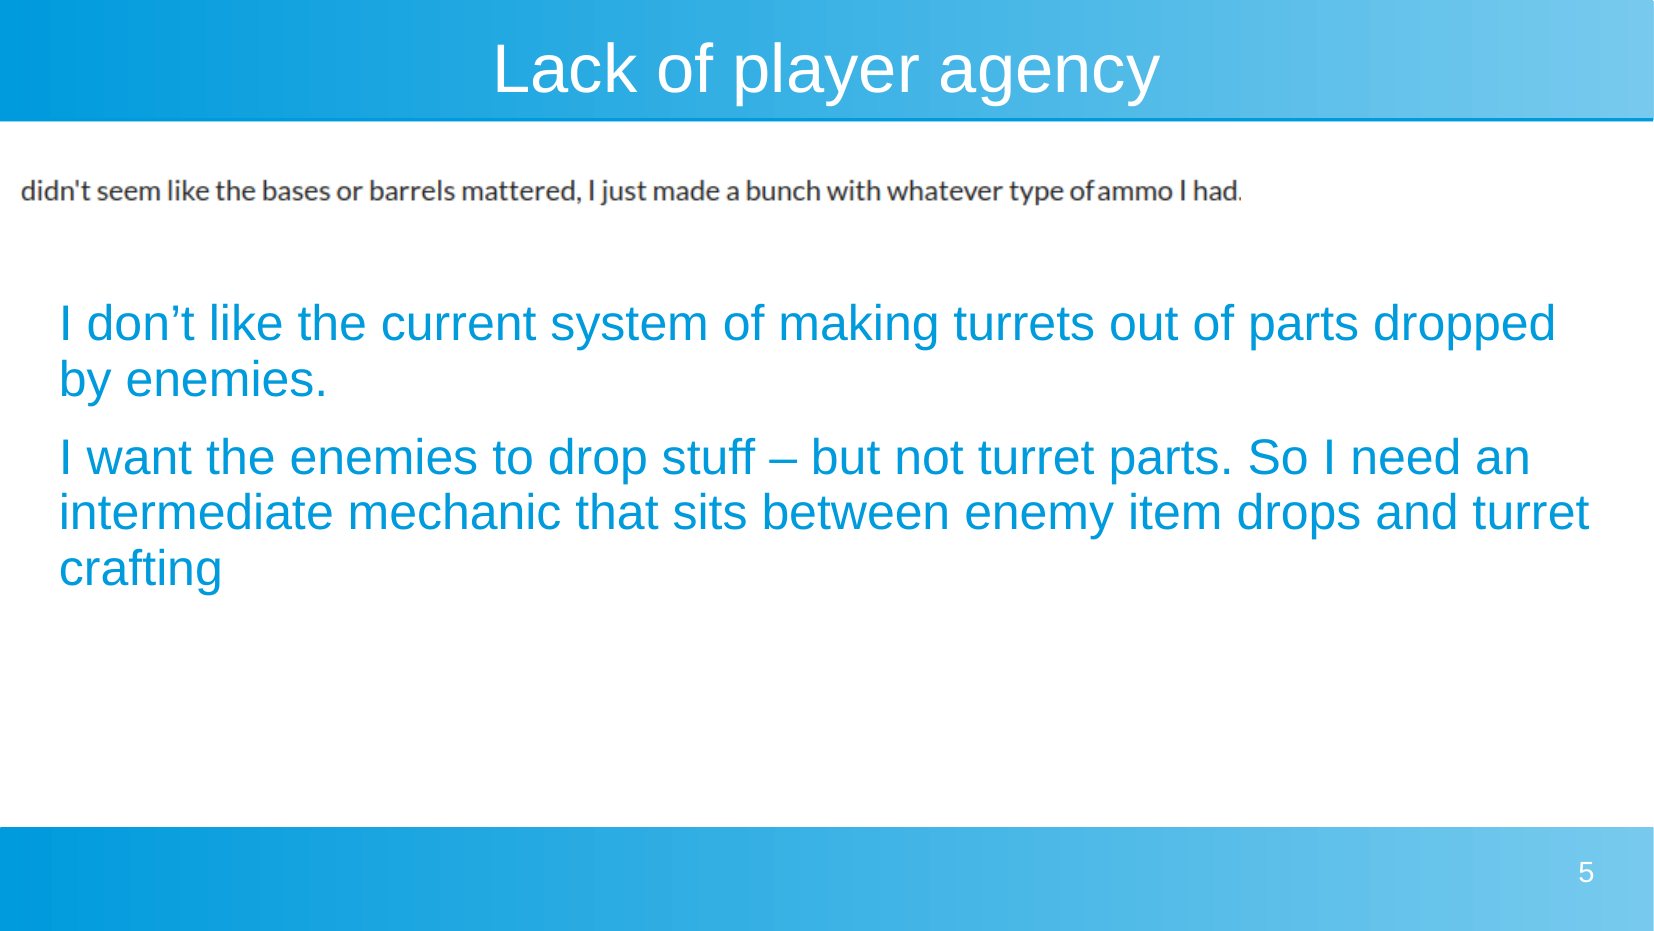

# Lack of player agency
I don’t like the current system of making turrets out of parts dropped by enemies.
I want the enemies to drop stuff – but not turret parts. So I need an intermediate mechanic that sits between enemy item drops and turret crafting
5